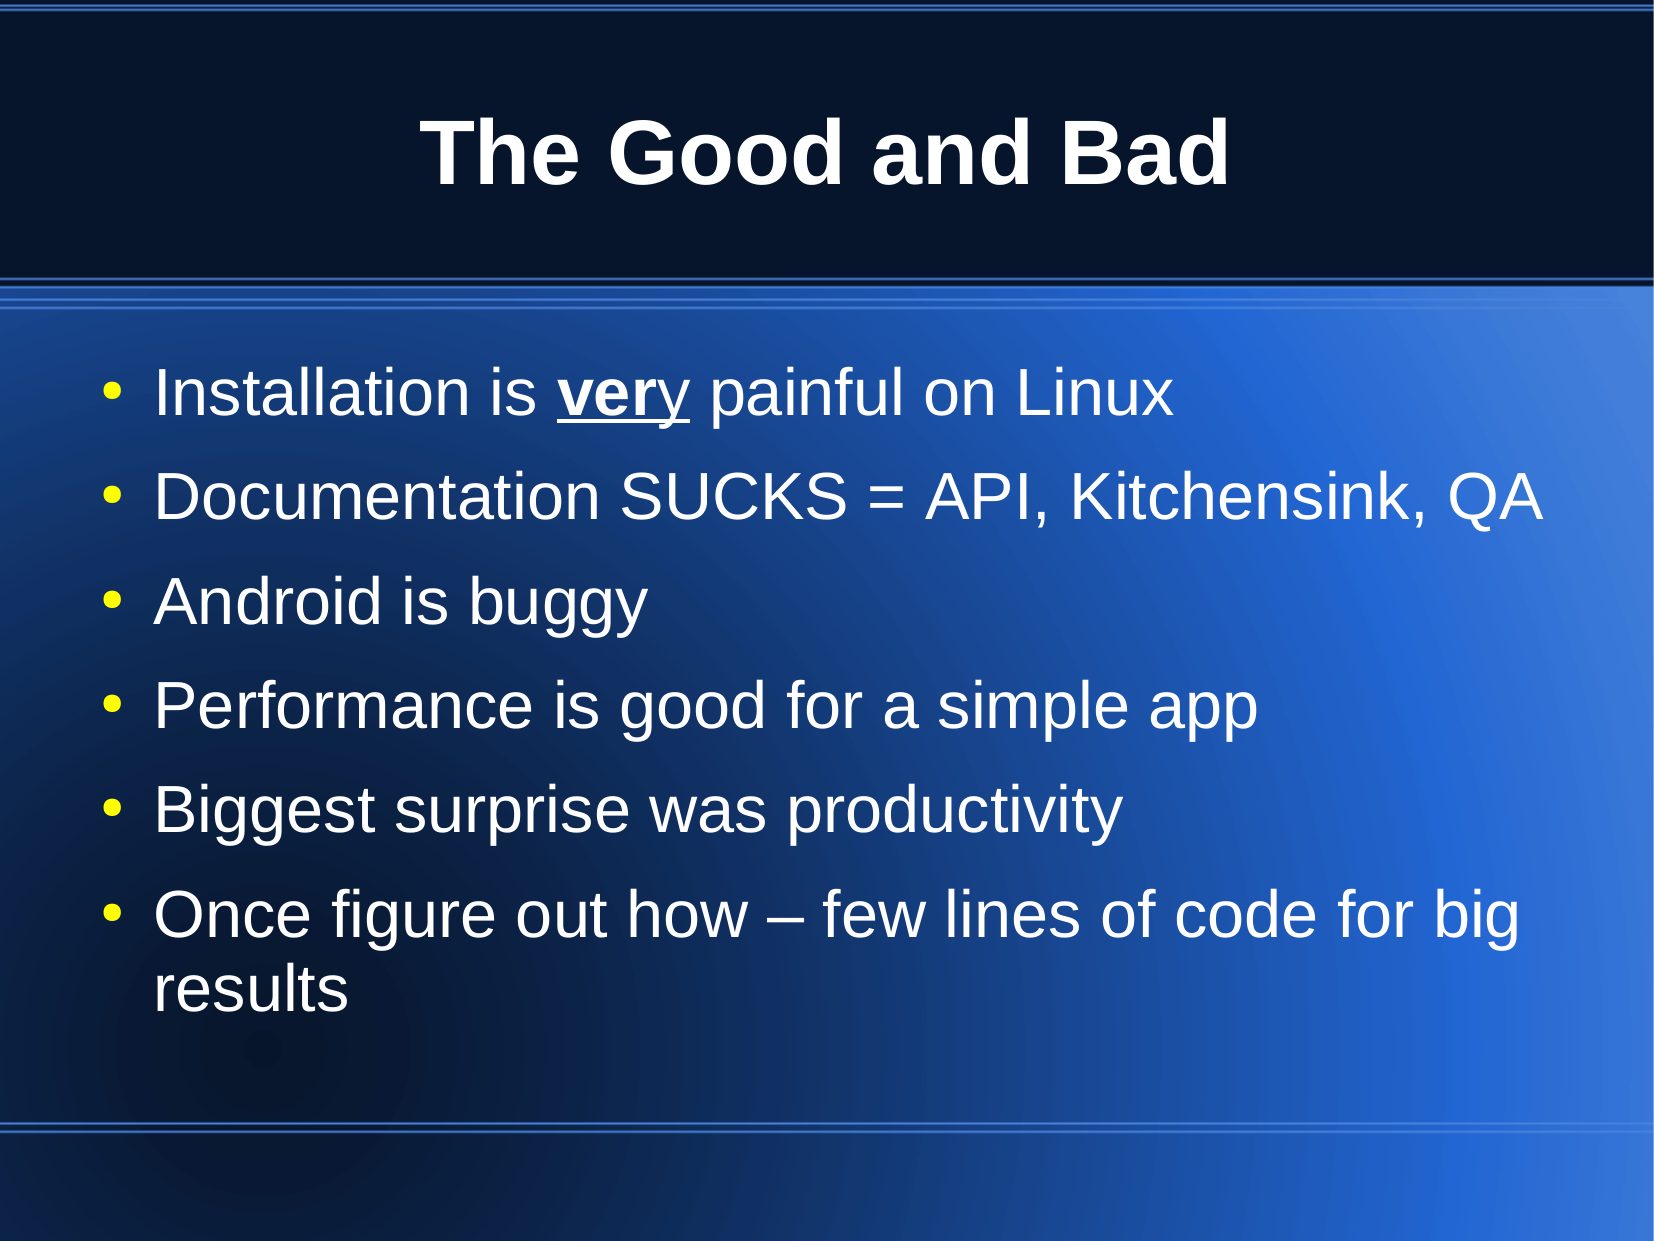

# The Good and Bad
Installation is very painful on Linux
Documentation SUCKS = API, Kitchensink, QA
Android is buggy
Performance is good for a simple app
Biggest surprise was productivity
Once figure out how – few lines of code for big results